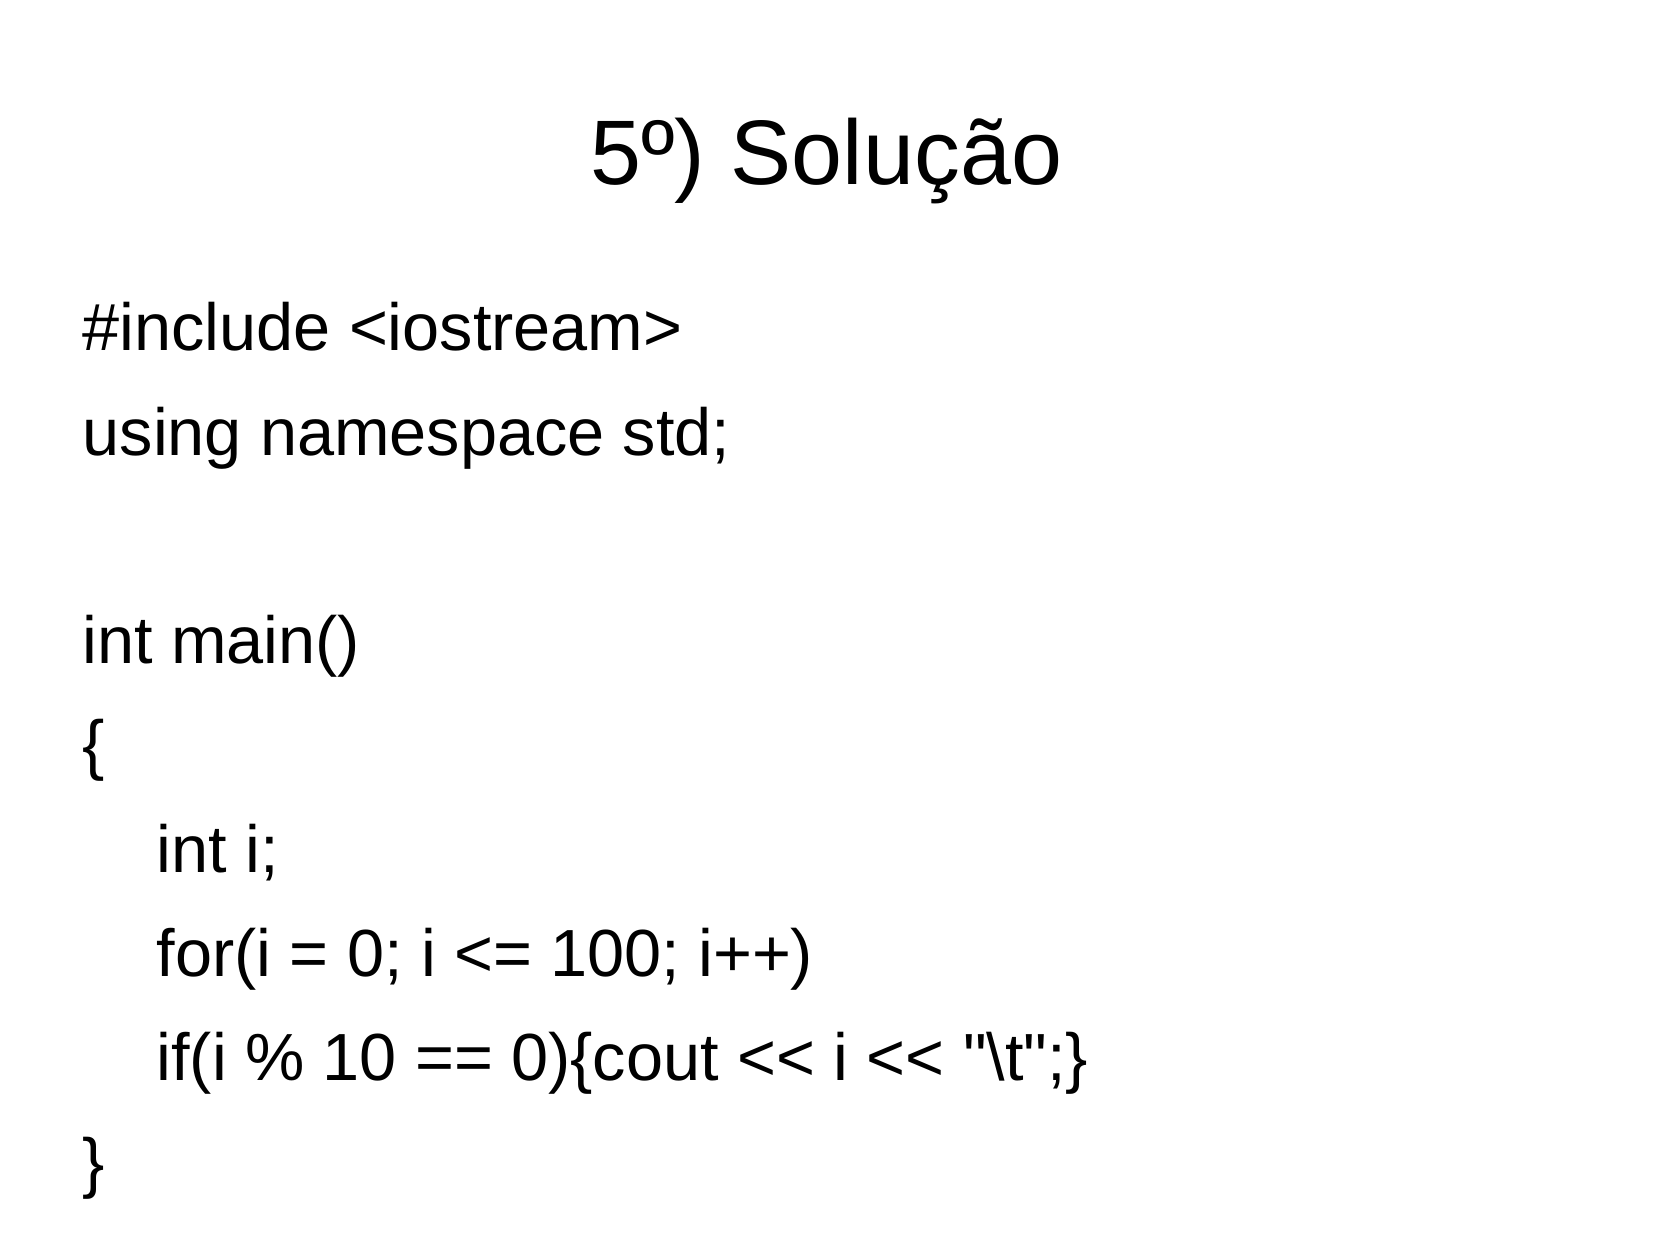

# 5º) Solução
#include <iostream>
using namespace std;
int main()
{
 int i;
 for(i = 0; i <= 100; i++)
 if(i % 10 == 0){cout << i << "\t";}
}